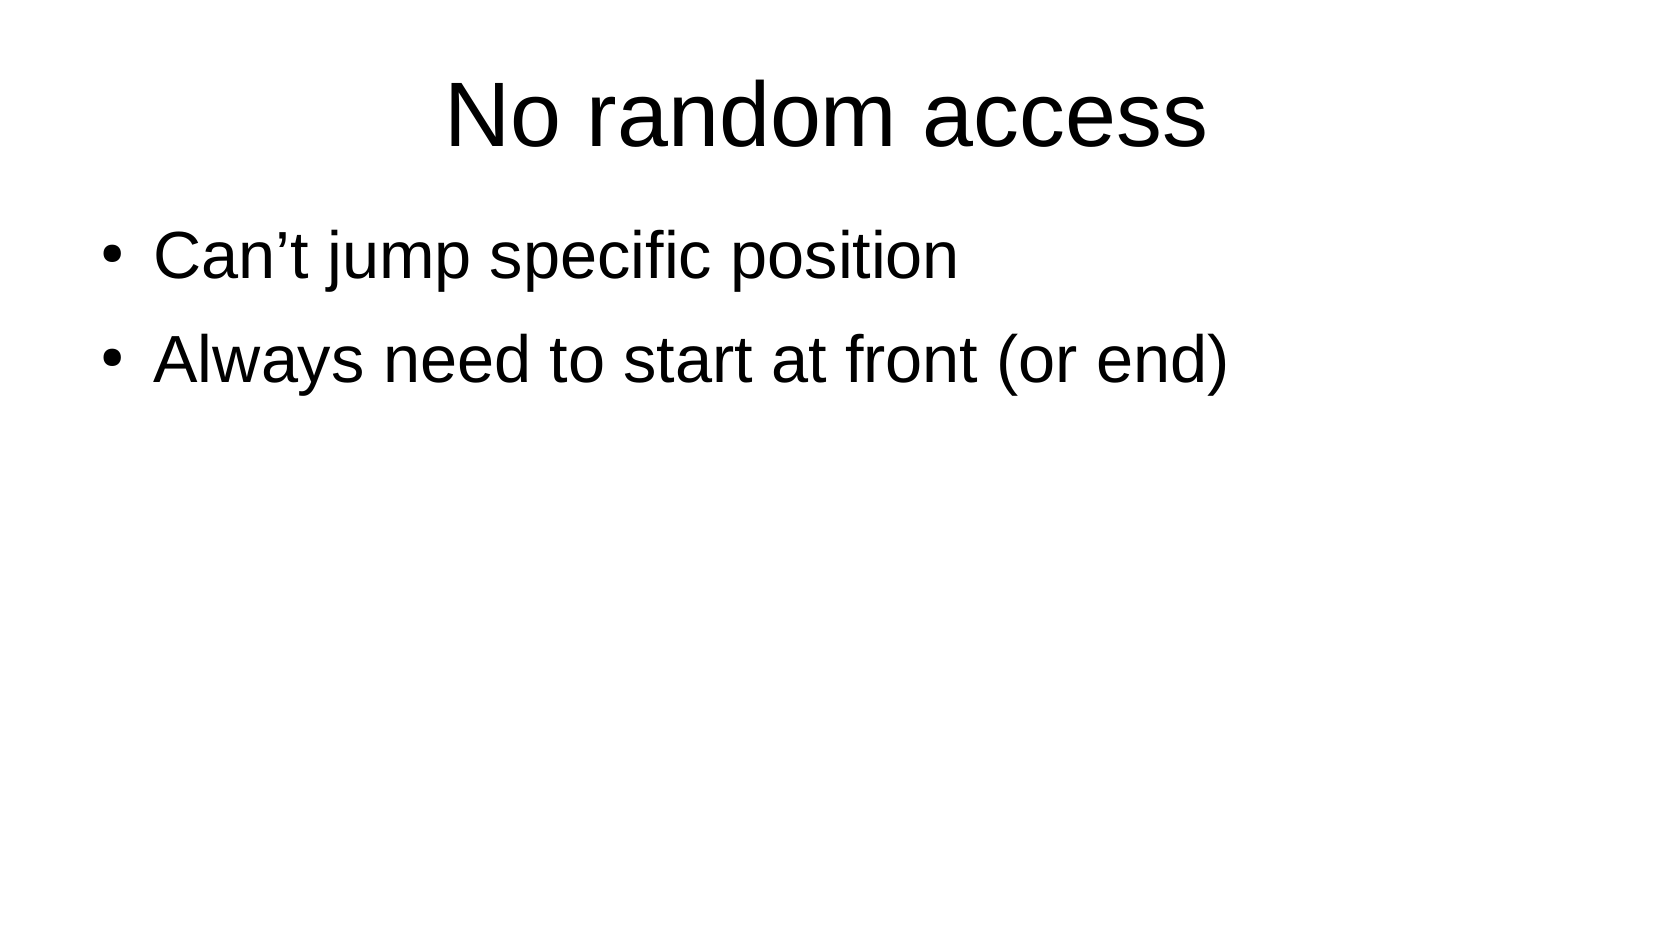

# No random access
Can’t jump specific position
Always need to start at front (or end)